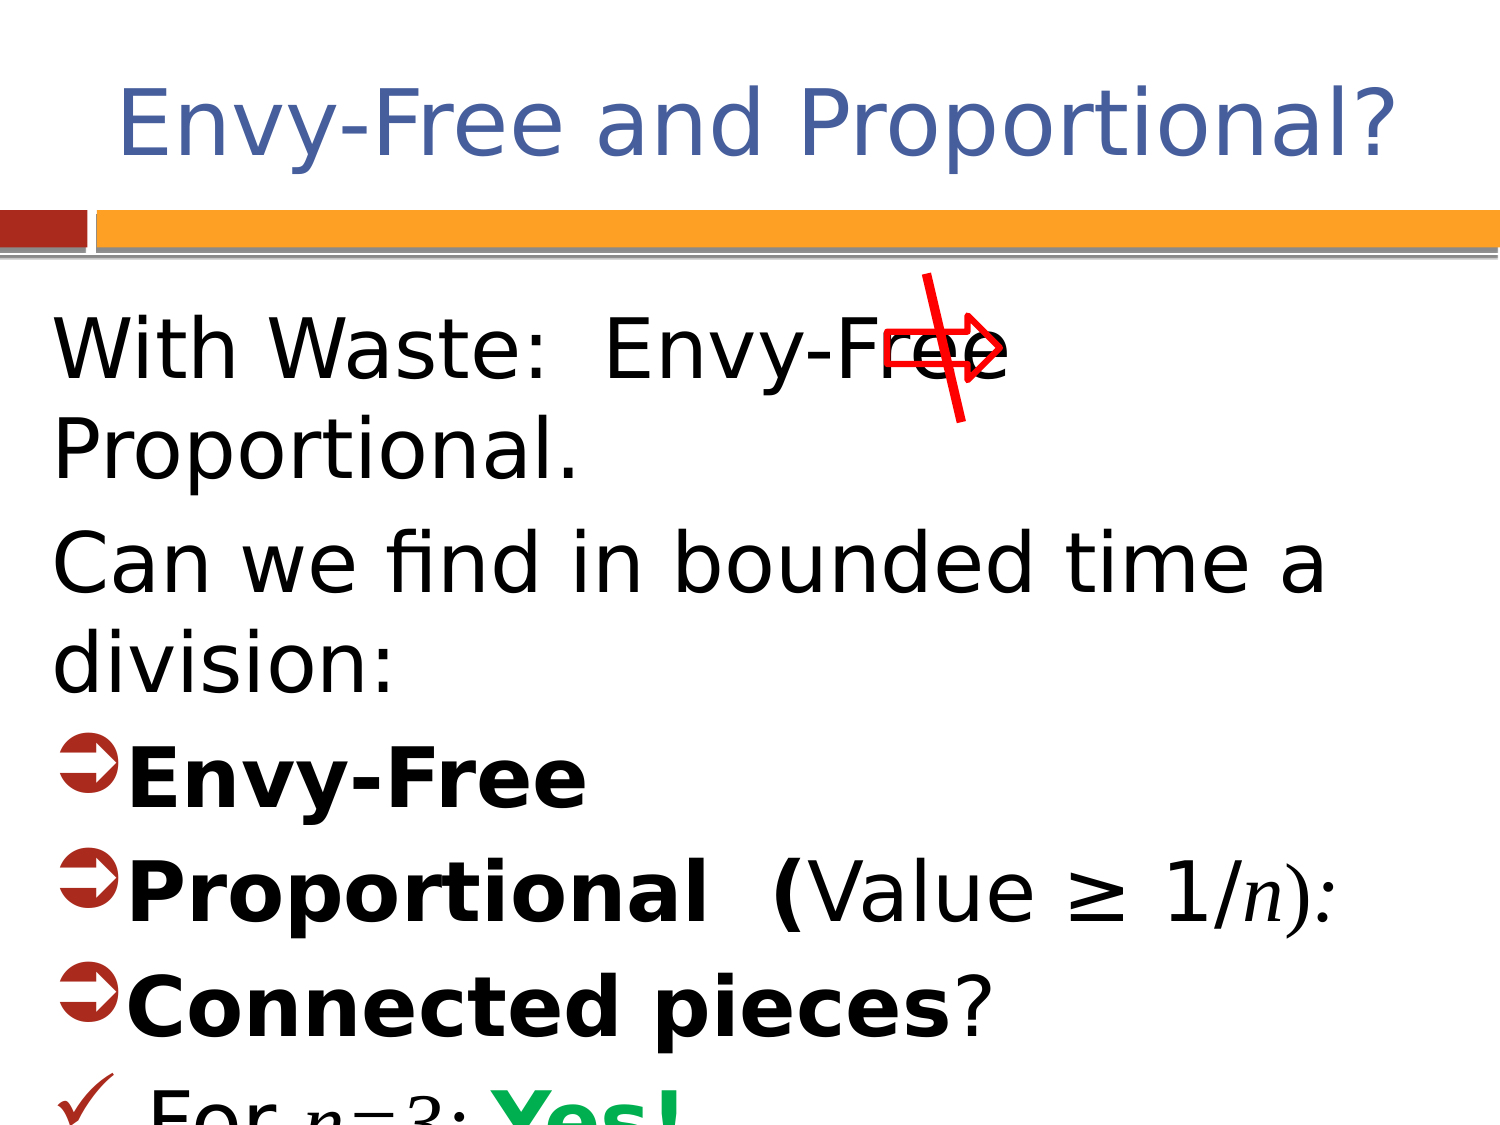

# Envy-Free and Proportional?
With Waste: Envy-Free Proportional.
Can we find in bounded time a division:
Envy-Free
Proportional (Value ≥ 1/n):
Connected pieces?
 For n=3: Yes!
 For n ≥ 4: Open question.